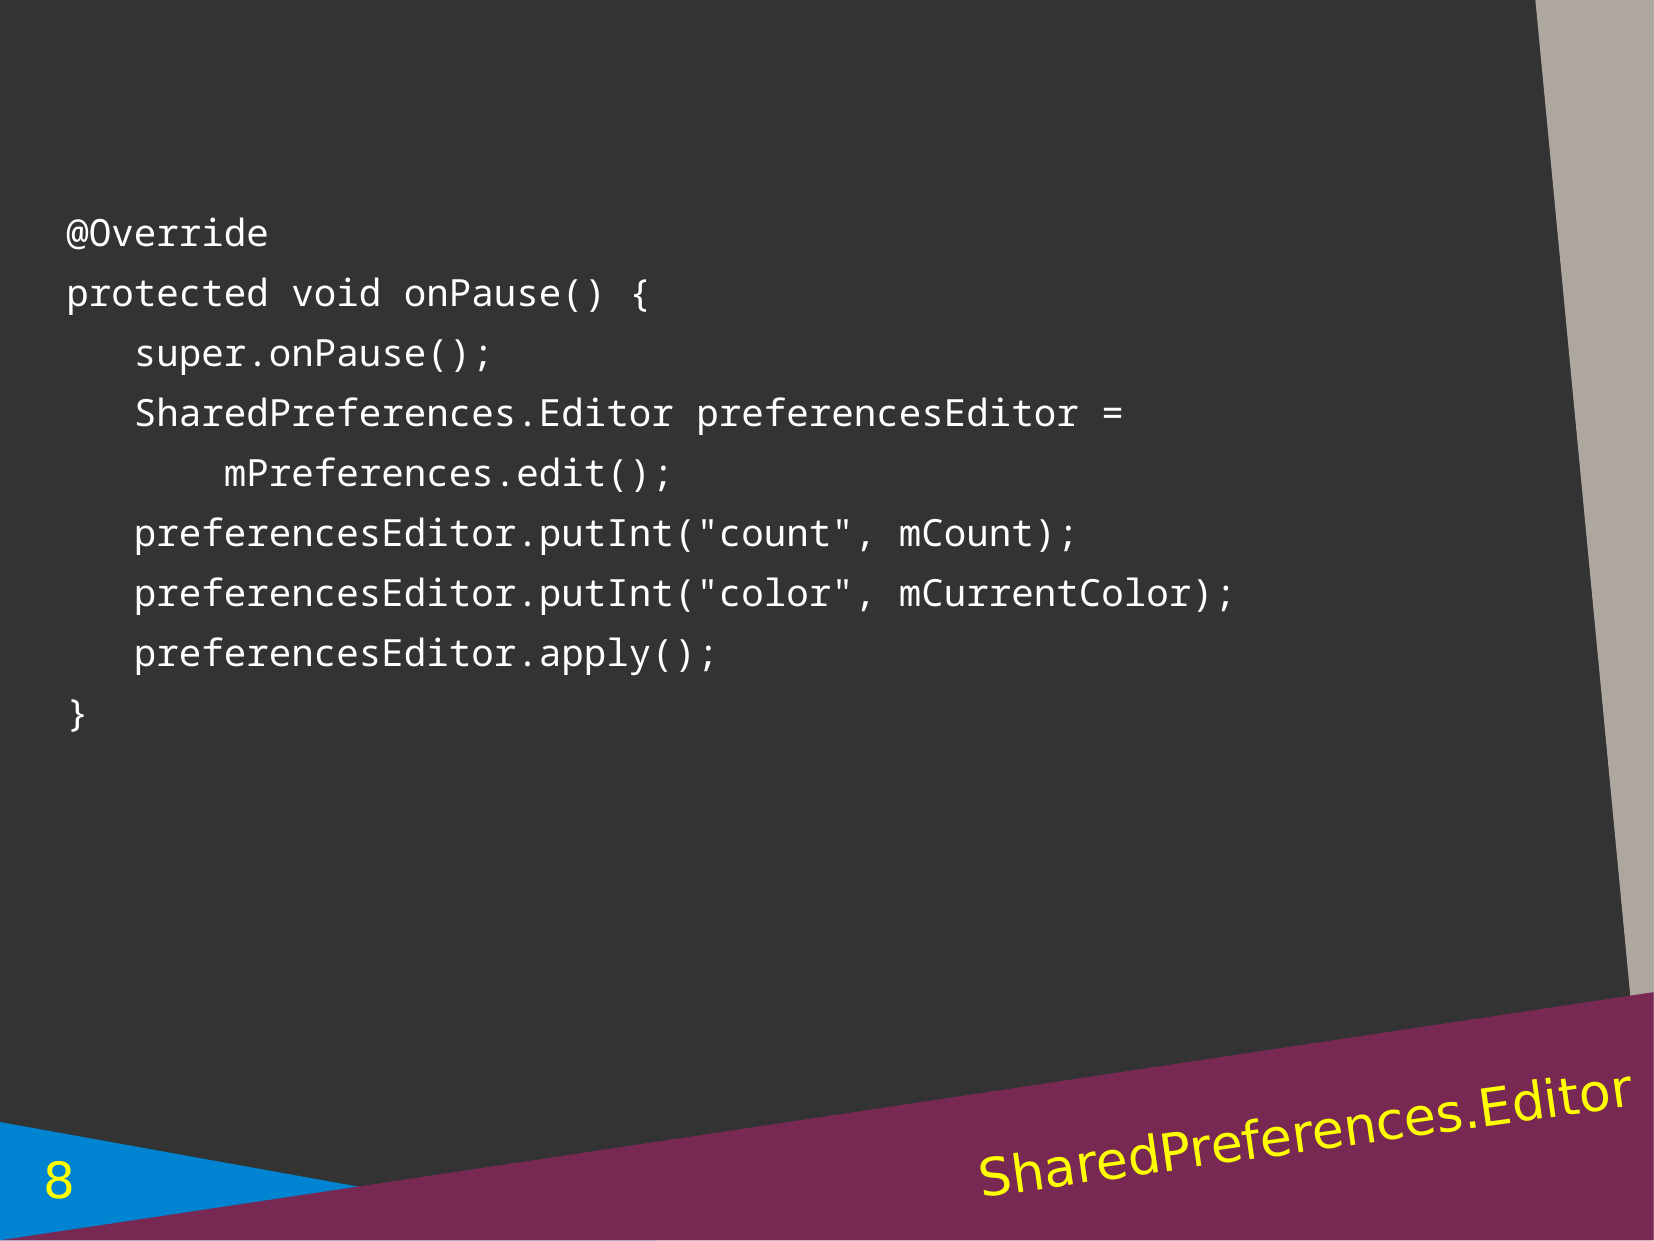

@Override
protected void onPause() {
 super.onPause();
 SharedPreferences.Editor preferencesEditor =
 mPreferences.edit();
 preferencesEditor.putInt("count", mCount);
 preferencesEditor.putInt("color", mCurrentColor);
 preferencesEditor.apply();
}
# SharedPreferences.Editor
8